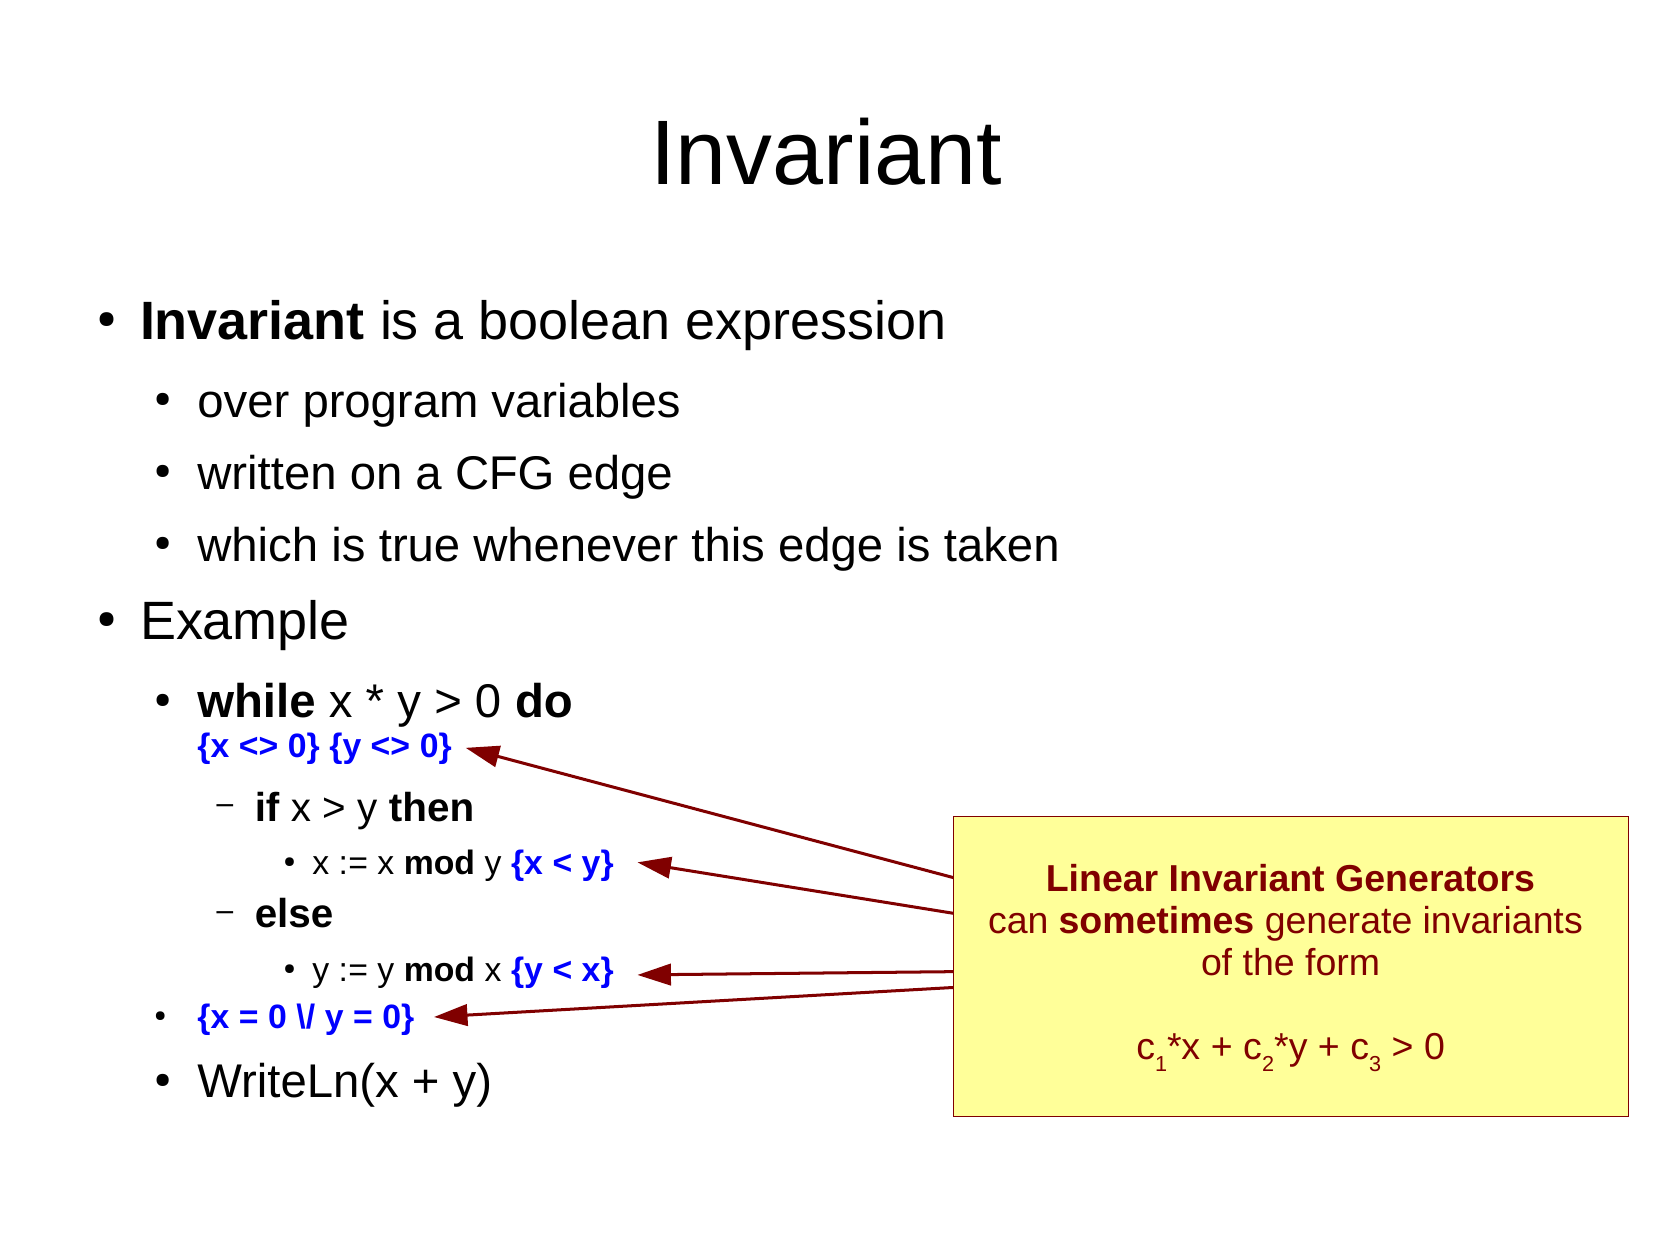

# Invariant
Invariant is a boolean expression
over program variables
written on a CFG edge
which is true whenever this edge is taken
Example
while x * y > 0 do
{x <> 0} {y <> 0}
if x > y then
x := x mod y {x < y}
else
y := y mod x {y < x}
{x = 0 \/ y = 0}
WriteLn(x + y)
Linear Invariant Generators
can sometimes generate invariants
of the form
c1*x + c2*y + c3 > 0